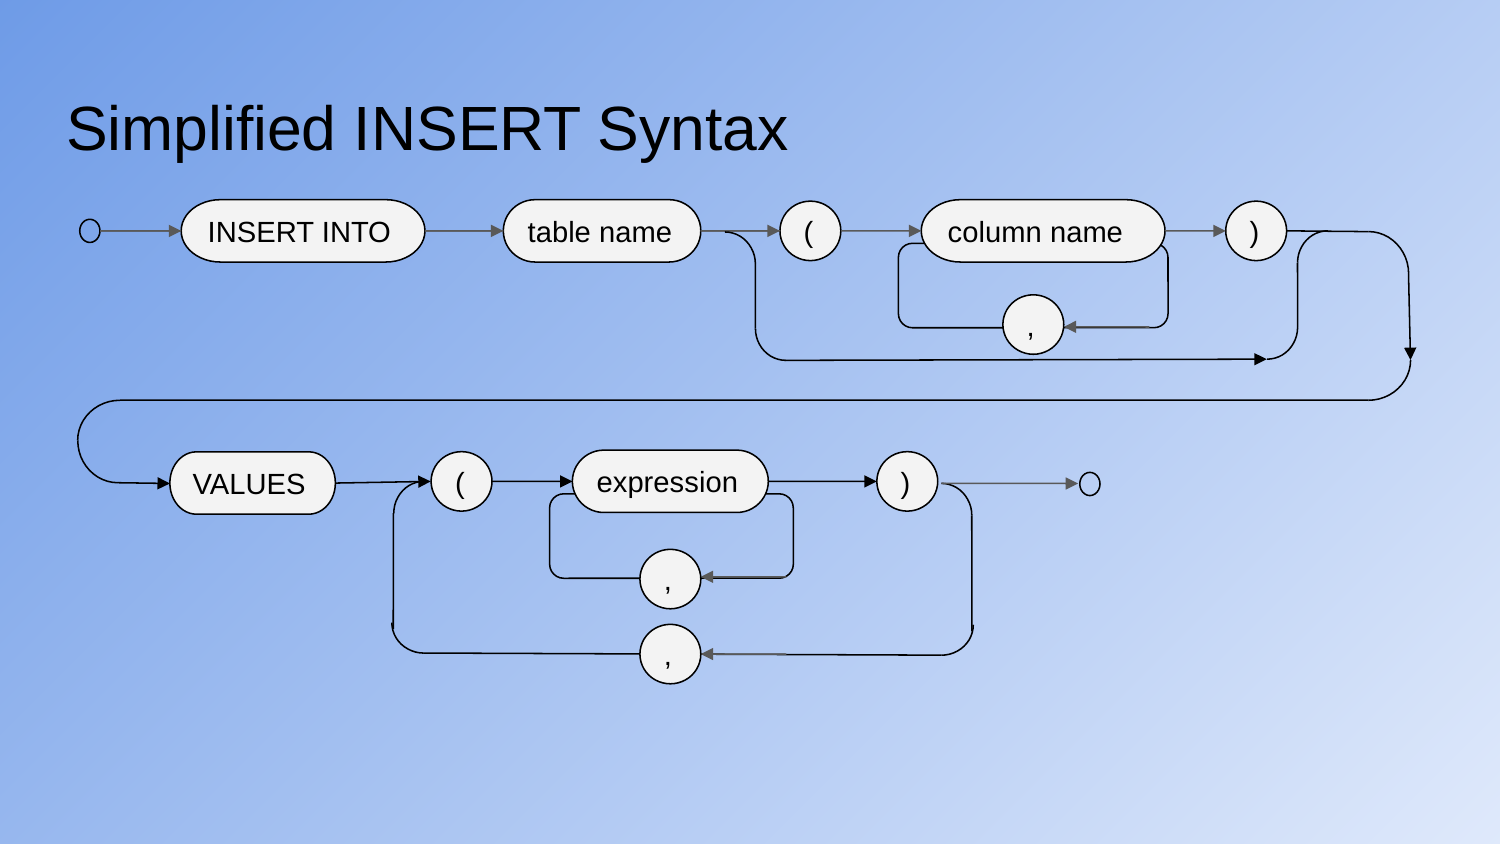

# Simplified INSERT Syntax
INSERT INTO
table name
column name
(
)
,
expression
(
)
VALUES
,
,